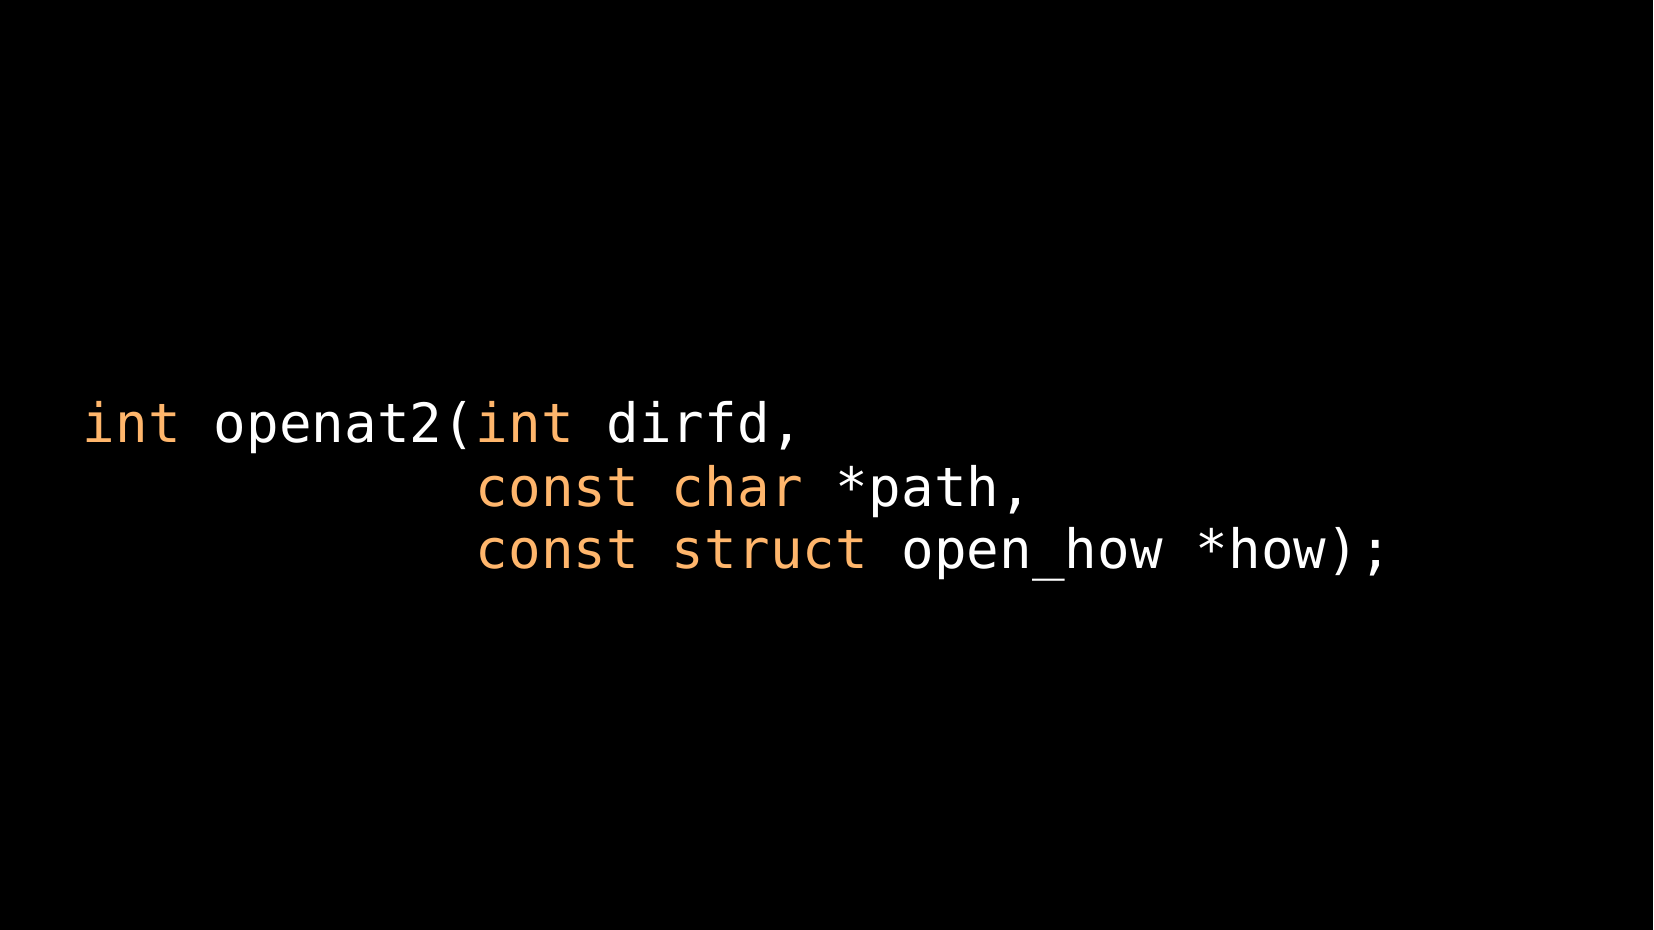

int openat2(int dirfd,
 const char *path,
 const struct open_how *how);